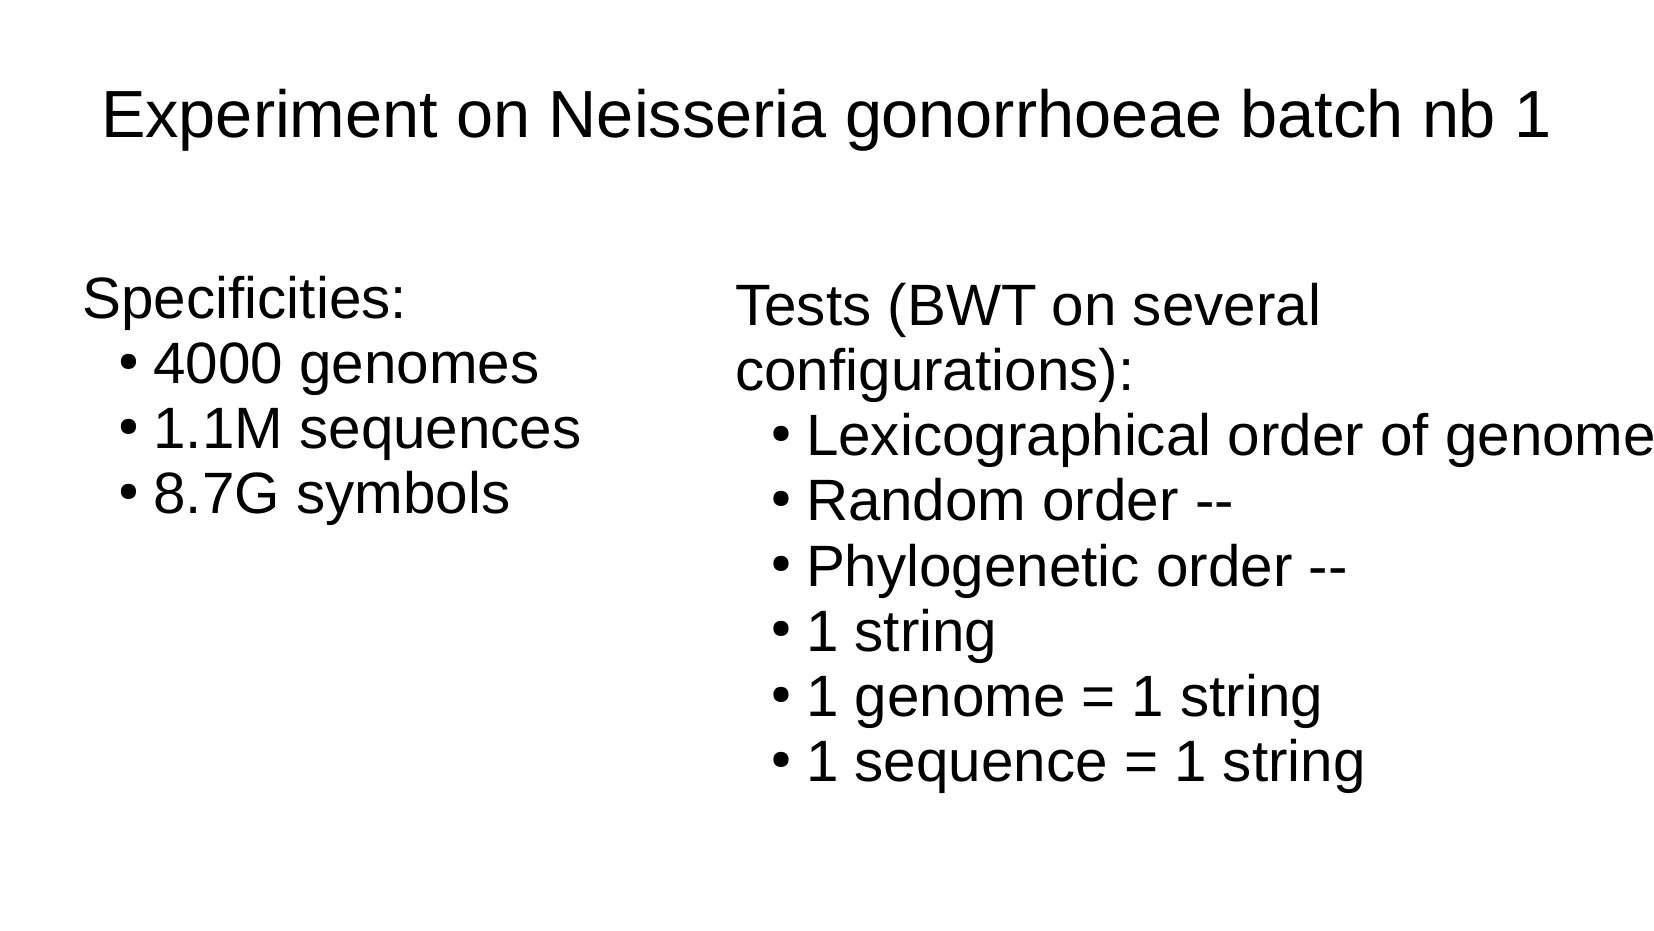

# Experiment on Neisseria gonorrhoeae batch nb 1
Specificities:
4000 genomes
1.1M sequences
8.7G symbols
Tests (BWT on several configurations):
Lexicographical order of genome
Random order --
Phylogenetic order --
1 string
1 genome = 1 string
1 sequence = 1 string